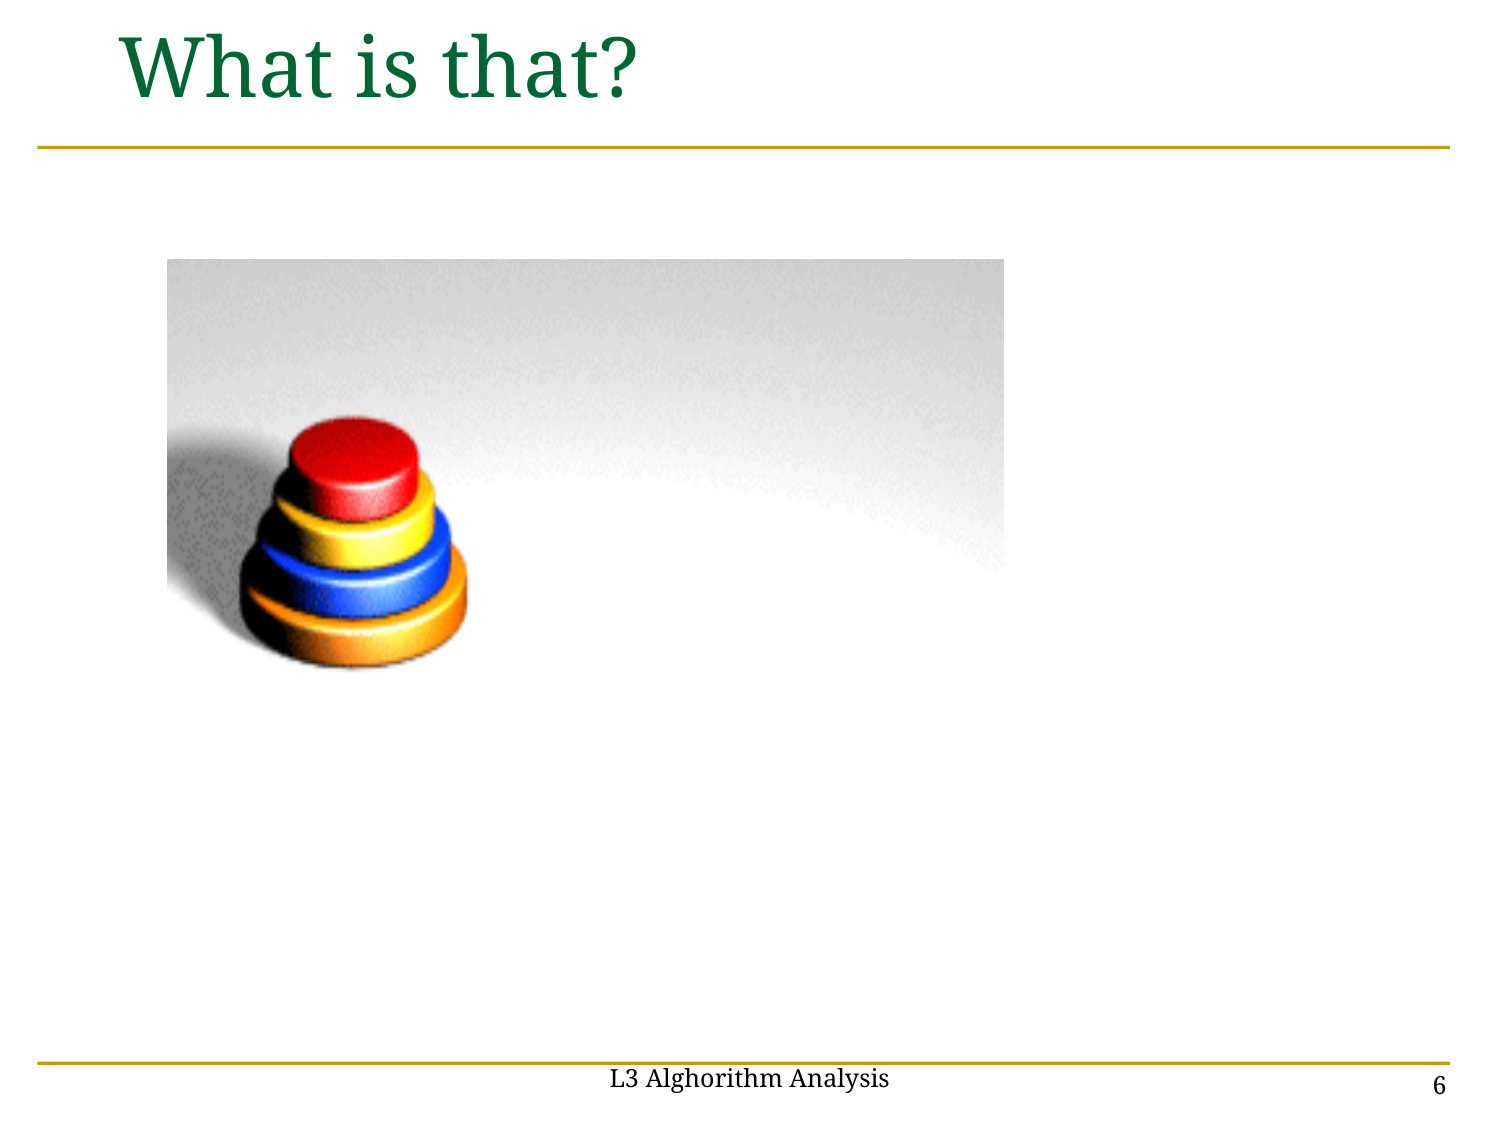

# What is that?
L3 Alghorithm Analysis